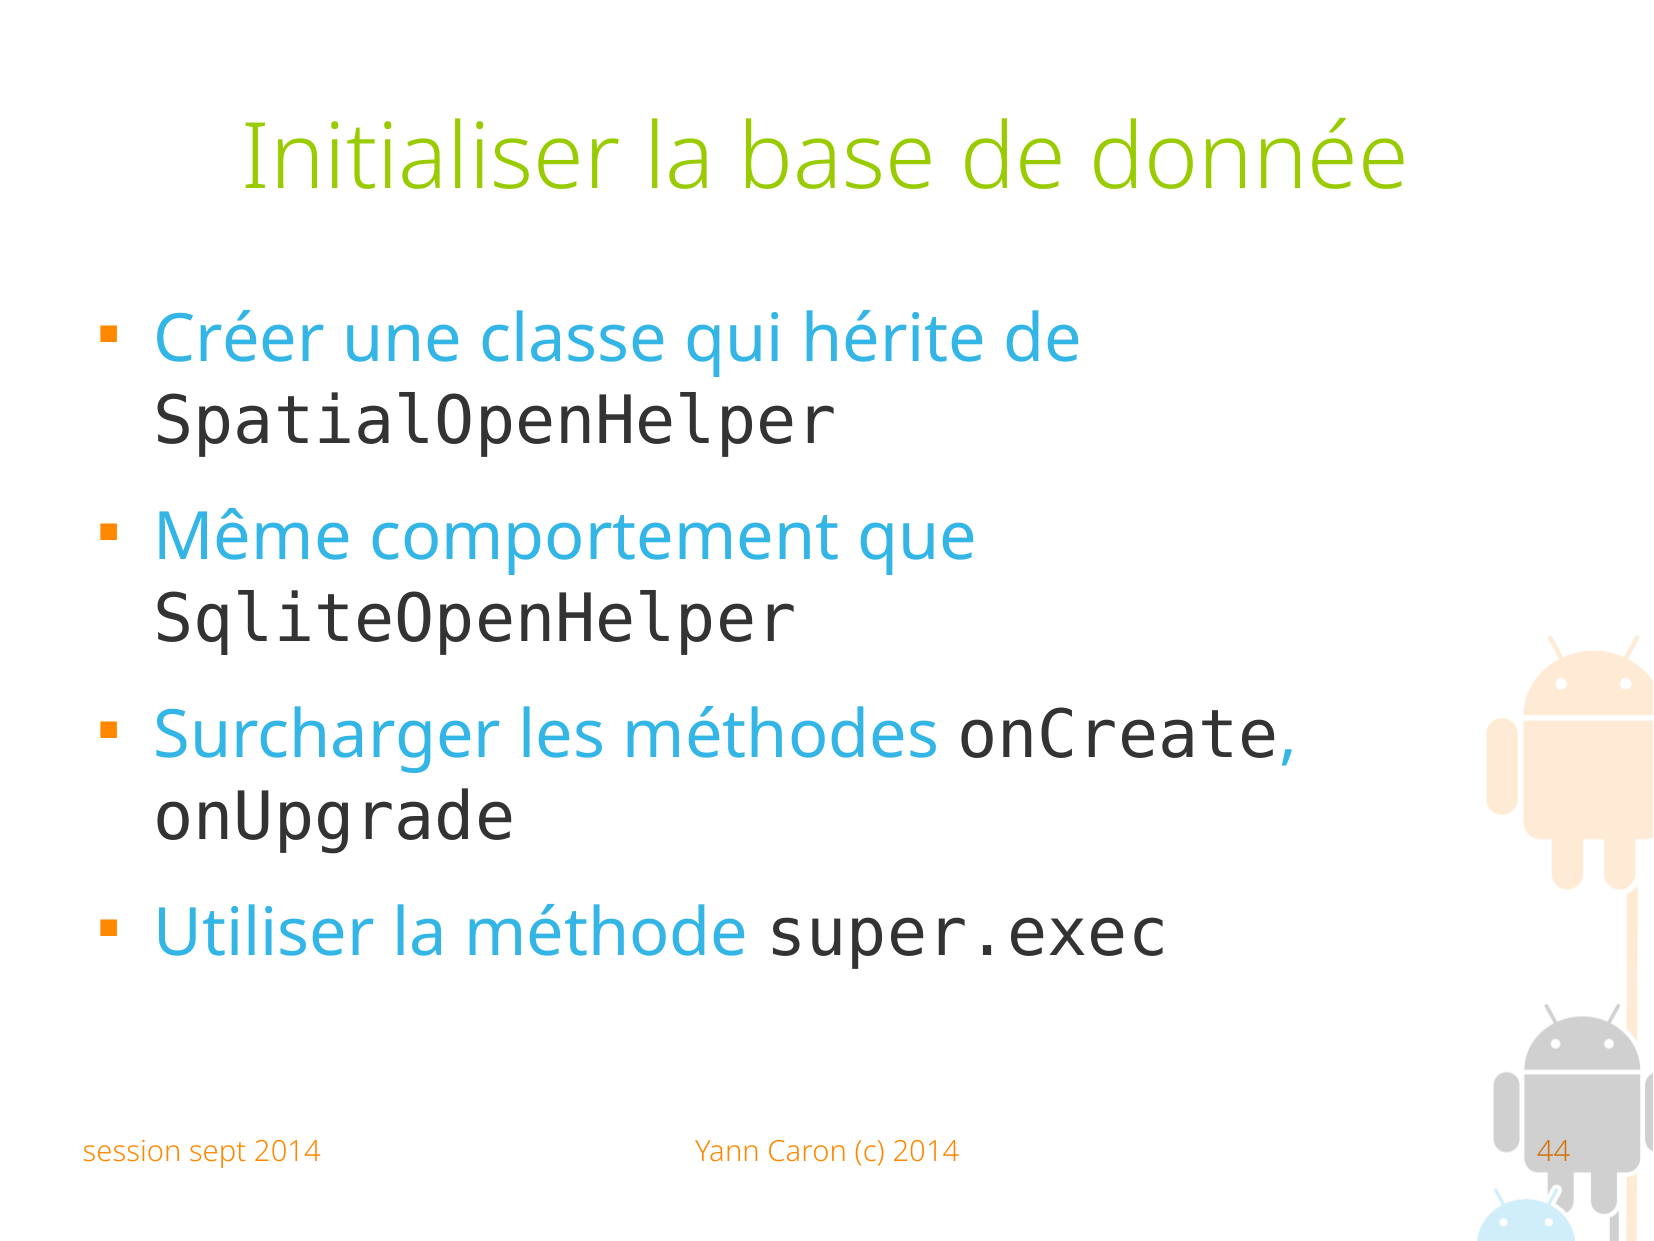

# Initialiser la base de donnée
Créer une classe qui hérite de SpatialOpenHelper
Même comportement que SqliteOpenHelper
Surcharger les méthodes onCreate, onUpgrade
Utiliser la méthode super.exec
session sept 2014
Yann Caron (c) 2014
44